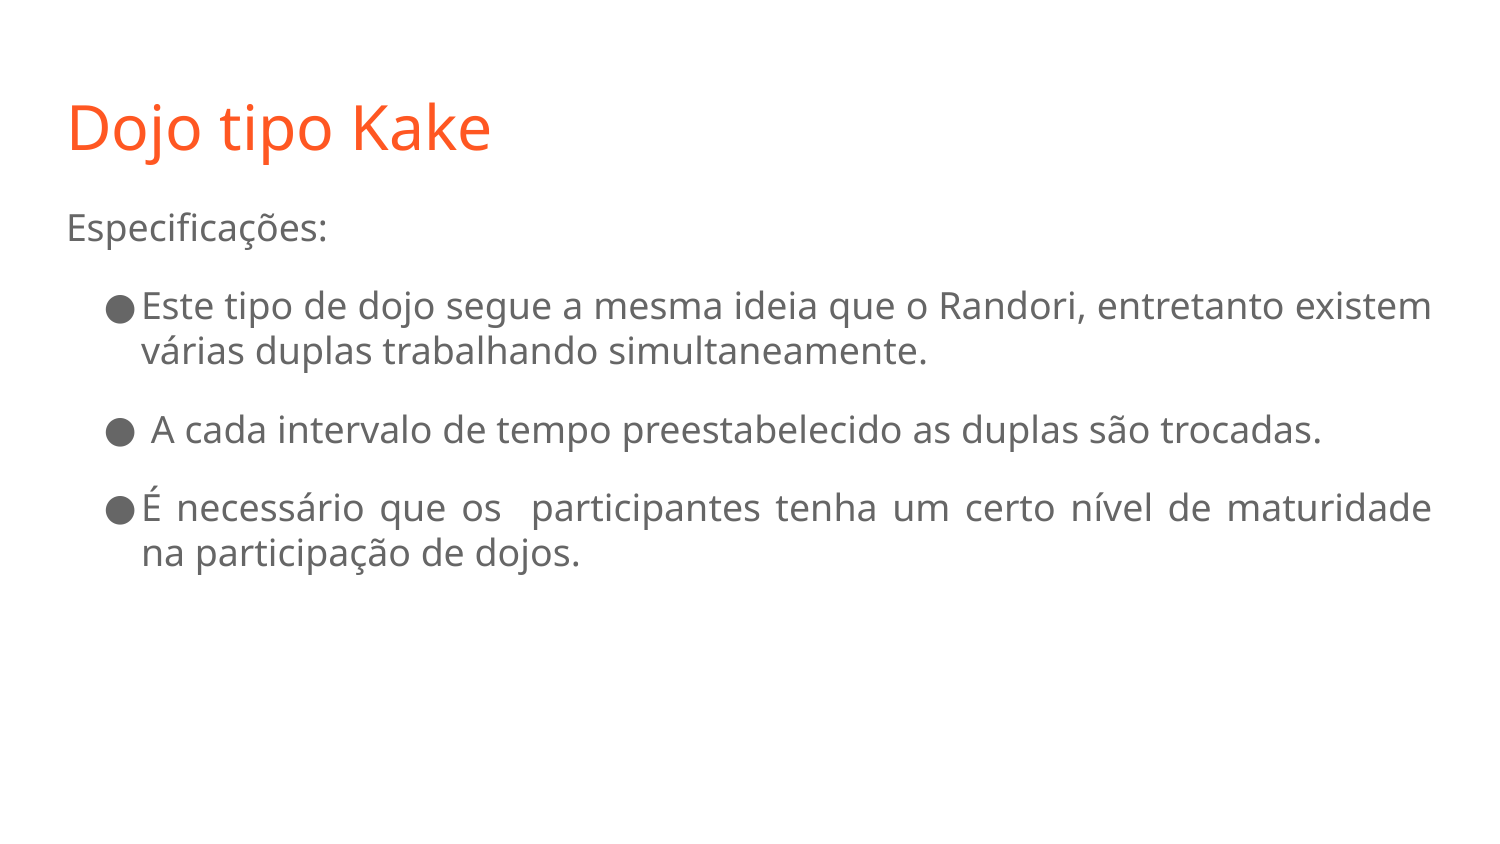

# Dojo tipo Kake
Especificações:
Este tipo de dojo segue a mesma ideia que o Randori, entretanto existem várias duplas trabalhando simultaneamente.
 A cada intervalo de tempo preestabelecido as duplas são trocadas.
É necessário que os participantes tenha um certo nível de maturidade na participação de dojos.